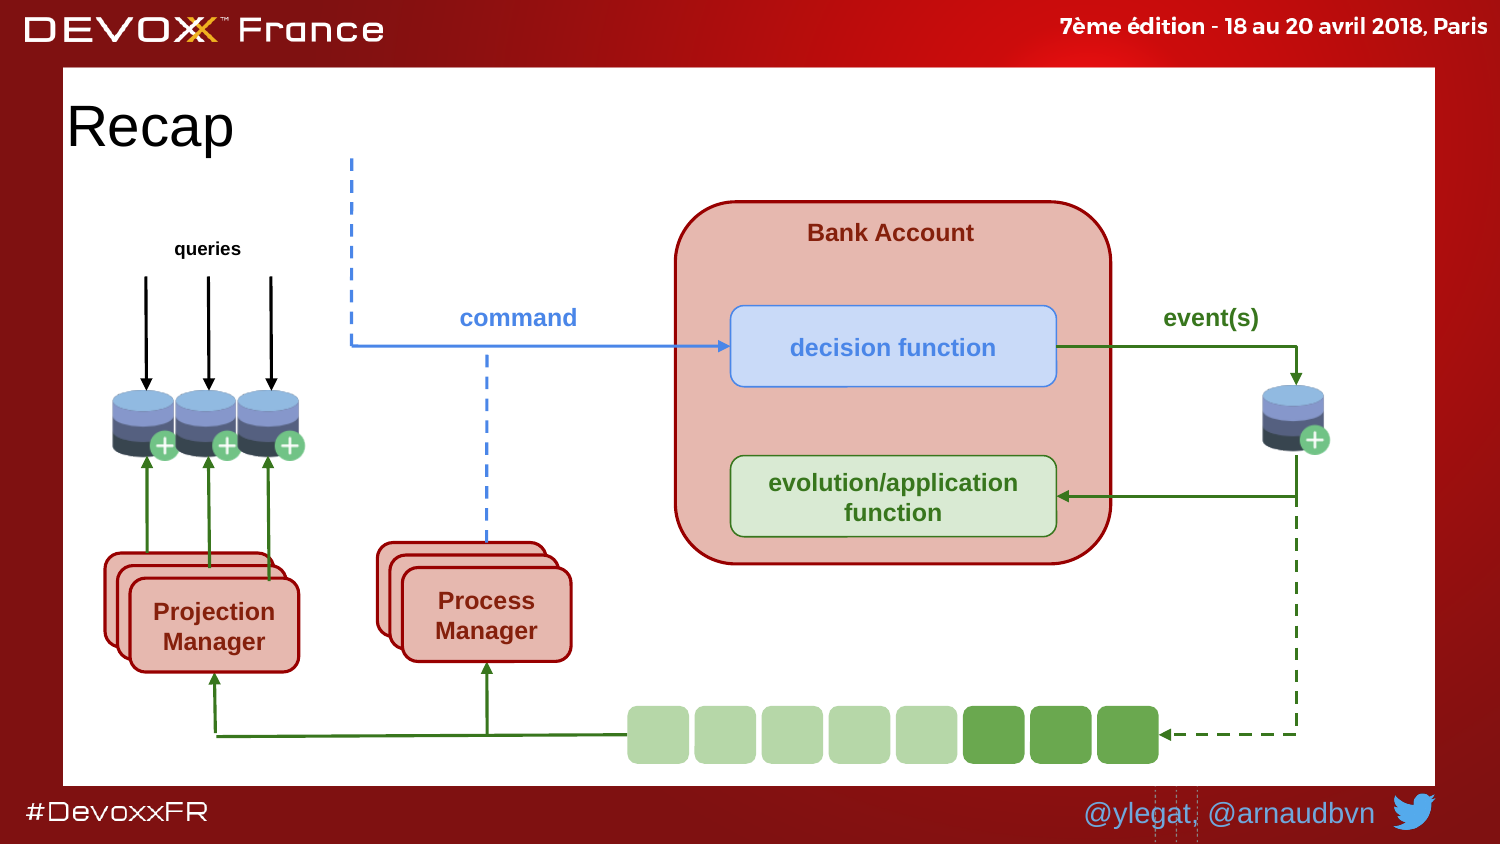

# Recap
Bank Account
queries
command
event(s)
decision function
evolution/application function
Process
Manager
Projection
Manager
Process
Manager
Projection
Manager
Process
Manager
Projection
Manager
@ylegat, @arnaudbvn